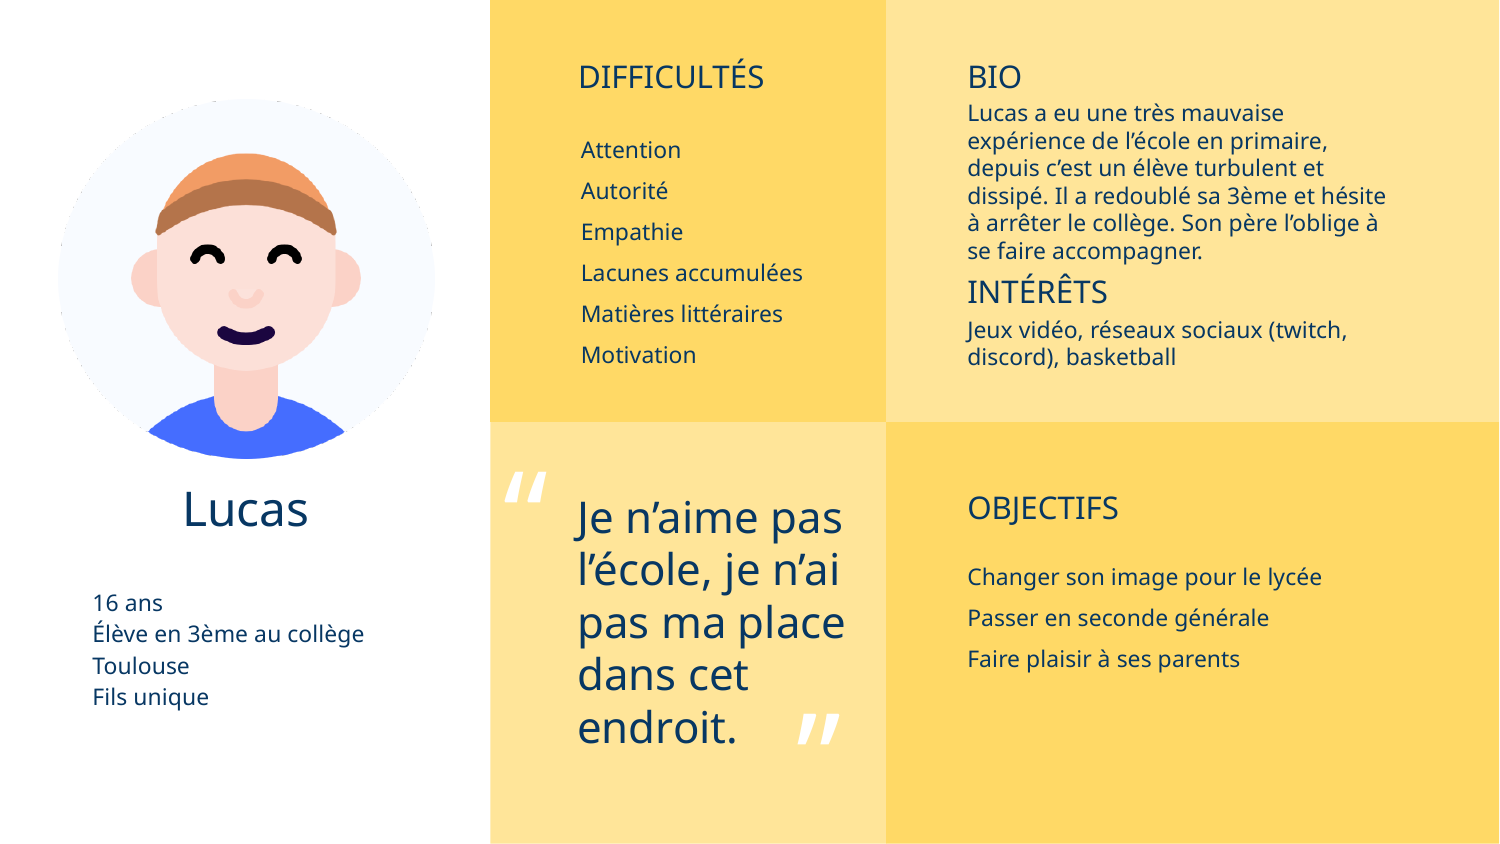

DIFFICULTÉS
BIO
Lucas a eu une très mauvaise expérience de l’école en primaire, depuis c’est un élève turbulent et dissipé. Il a redoublé sa 3ème et hésite à arrêter le collège. Son père l’oblige à se faire accompagner.
Attention
Autorité
Empathie
Lacunes accumulées
Matières littéraires
Motivation
INTÉRÊTS
Jeux vidéo, réseaux sociaux (twitch, discord), basketball
“
Lucas
OBJECTIFS
Je n’aime pas
l’école, je n’ai pas ma place dans cet endroit.
Changer son image pour le lycée
Passer en seconde générale
Faire plaisir à ses parents
16 ans
Élève en 3ème au collège
Toulouse
Fils unique
”